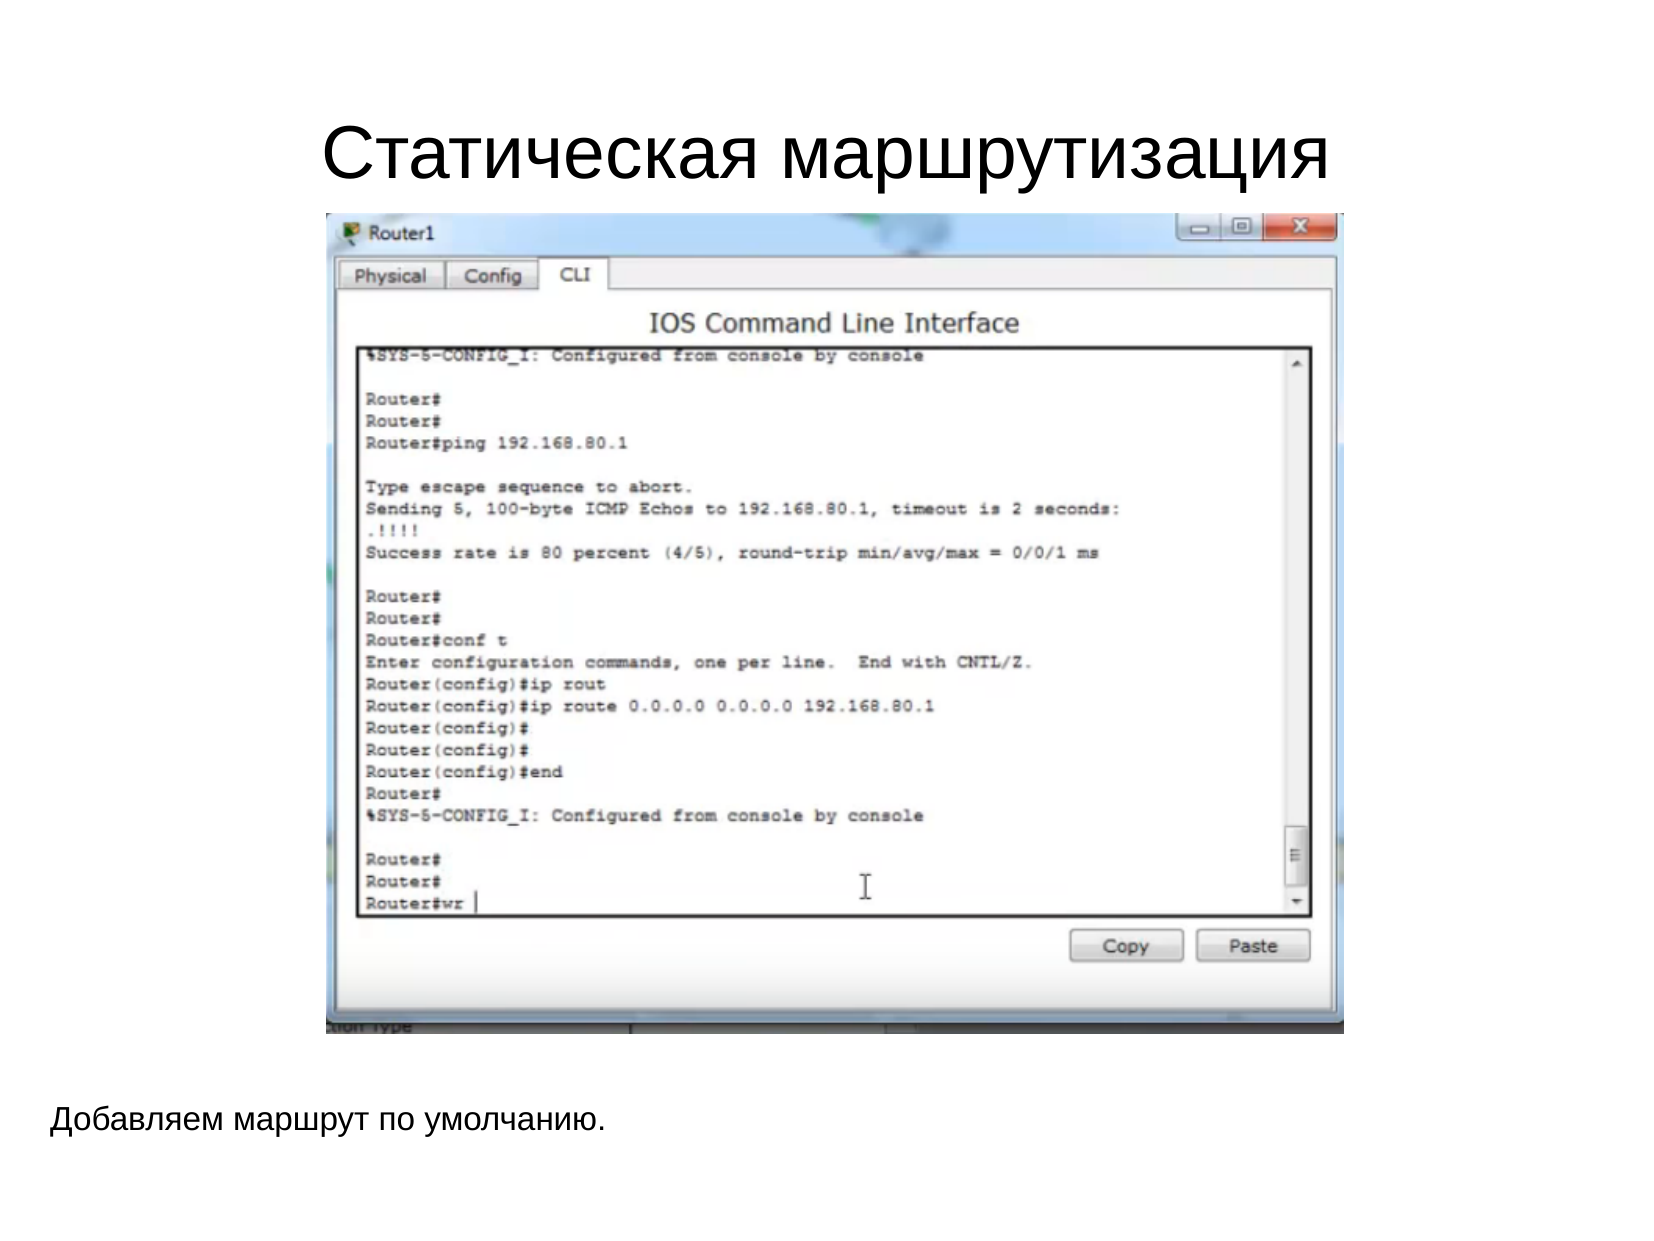

# Статическая маршрутизация
Добавляем маршрут по умолчанию.